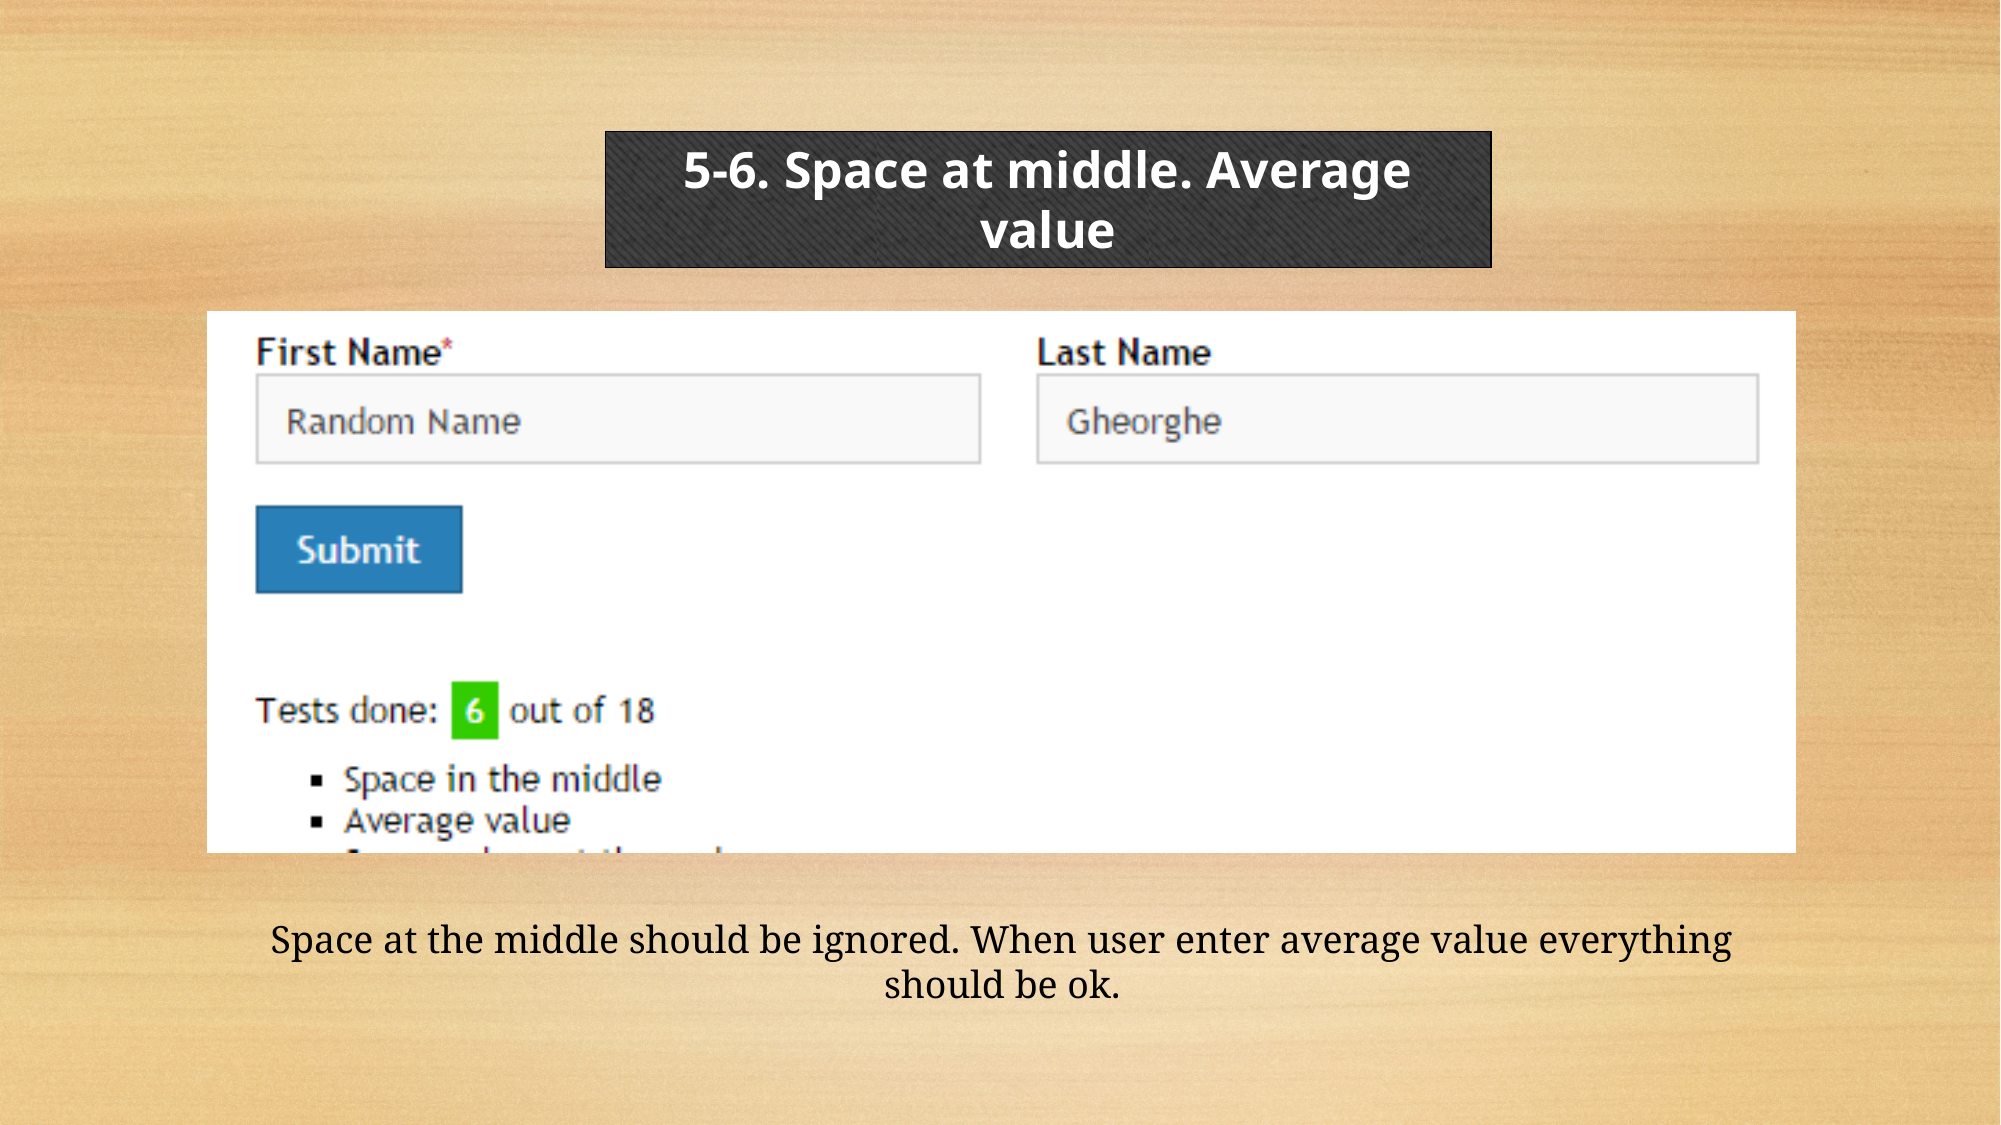

5-6. Space at middle. Average value
Space at the middle should be ignored. When user enter average value everything should be ok.